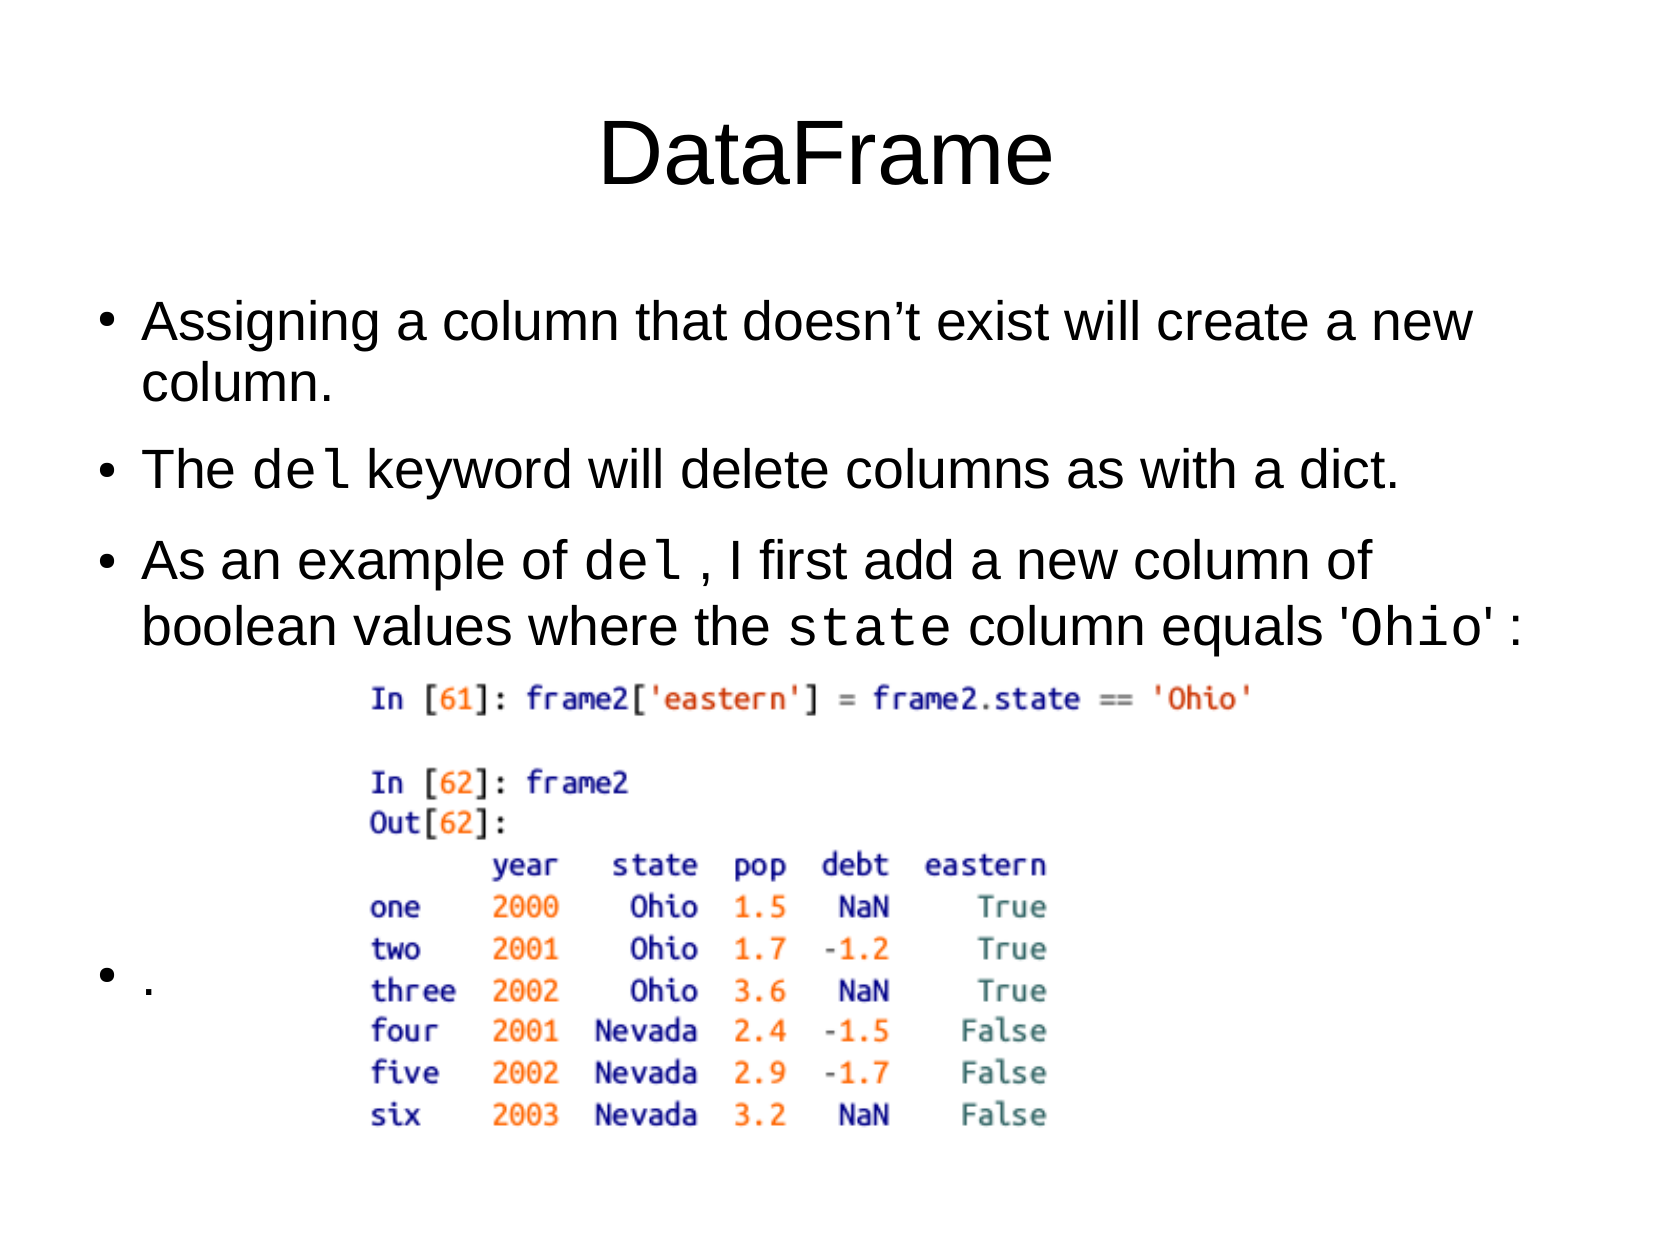

# DataFrame
Assigning a column that doesn’t exist will create a new column.
The del keyword will delete columns as with a dict.
As an example of del , I first add a new column of boolean values where the state column equals 'Ohio' :
.